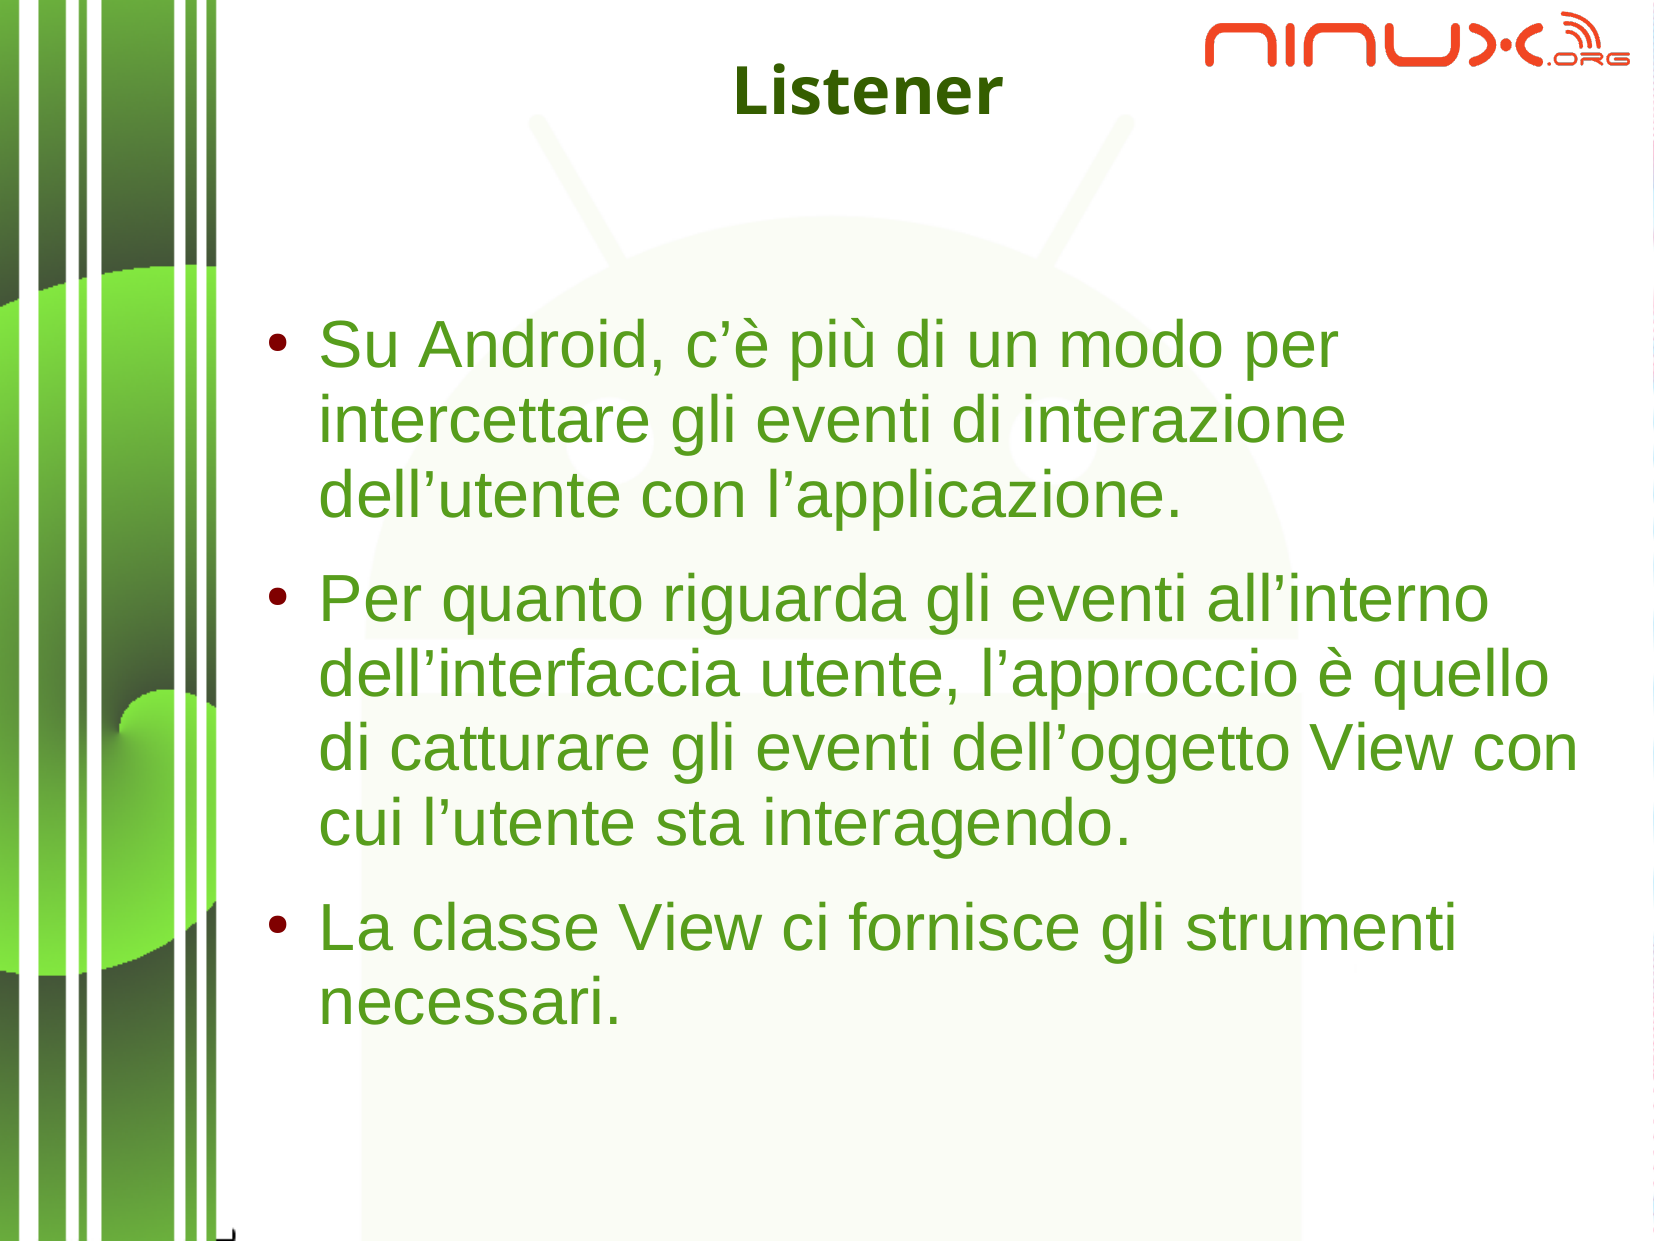

# Listener
Su Android, c’è più di un modo per intercettare gli eventi di interazione dell’utente con l’applicazione.
Per quanto riguarda gli eventi all’interno dell’interfaccia utente, l’approccio è quello di catturare gli eventi dell’oggetto View con cui l’utente sta interagendo.
La classe View ci fornisce gli strumenti necessari.